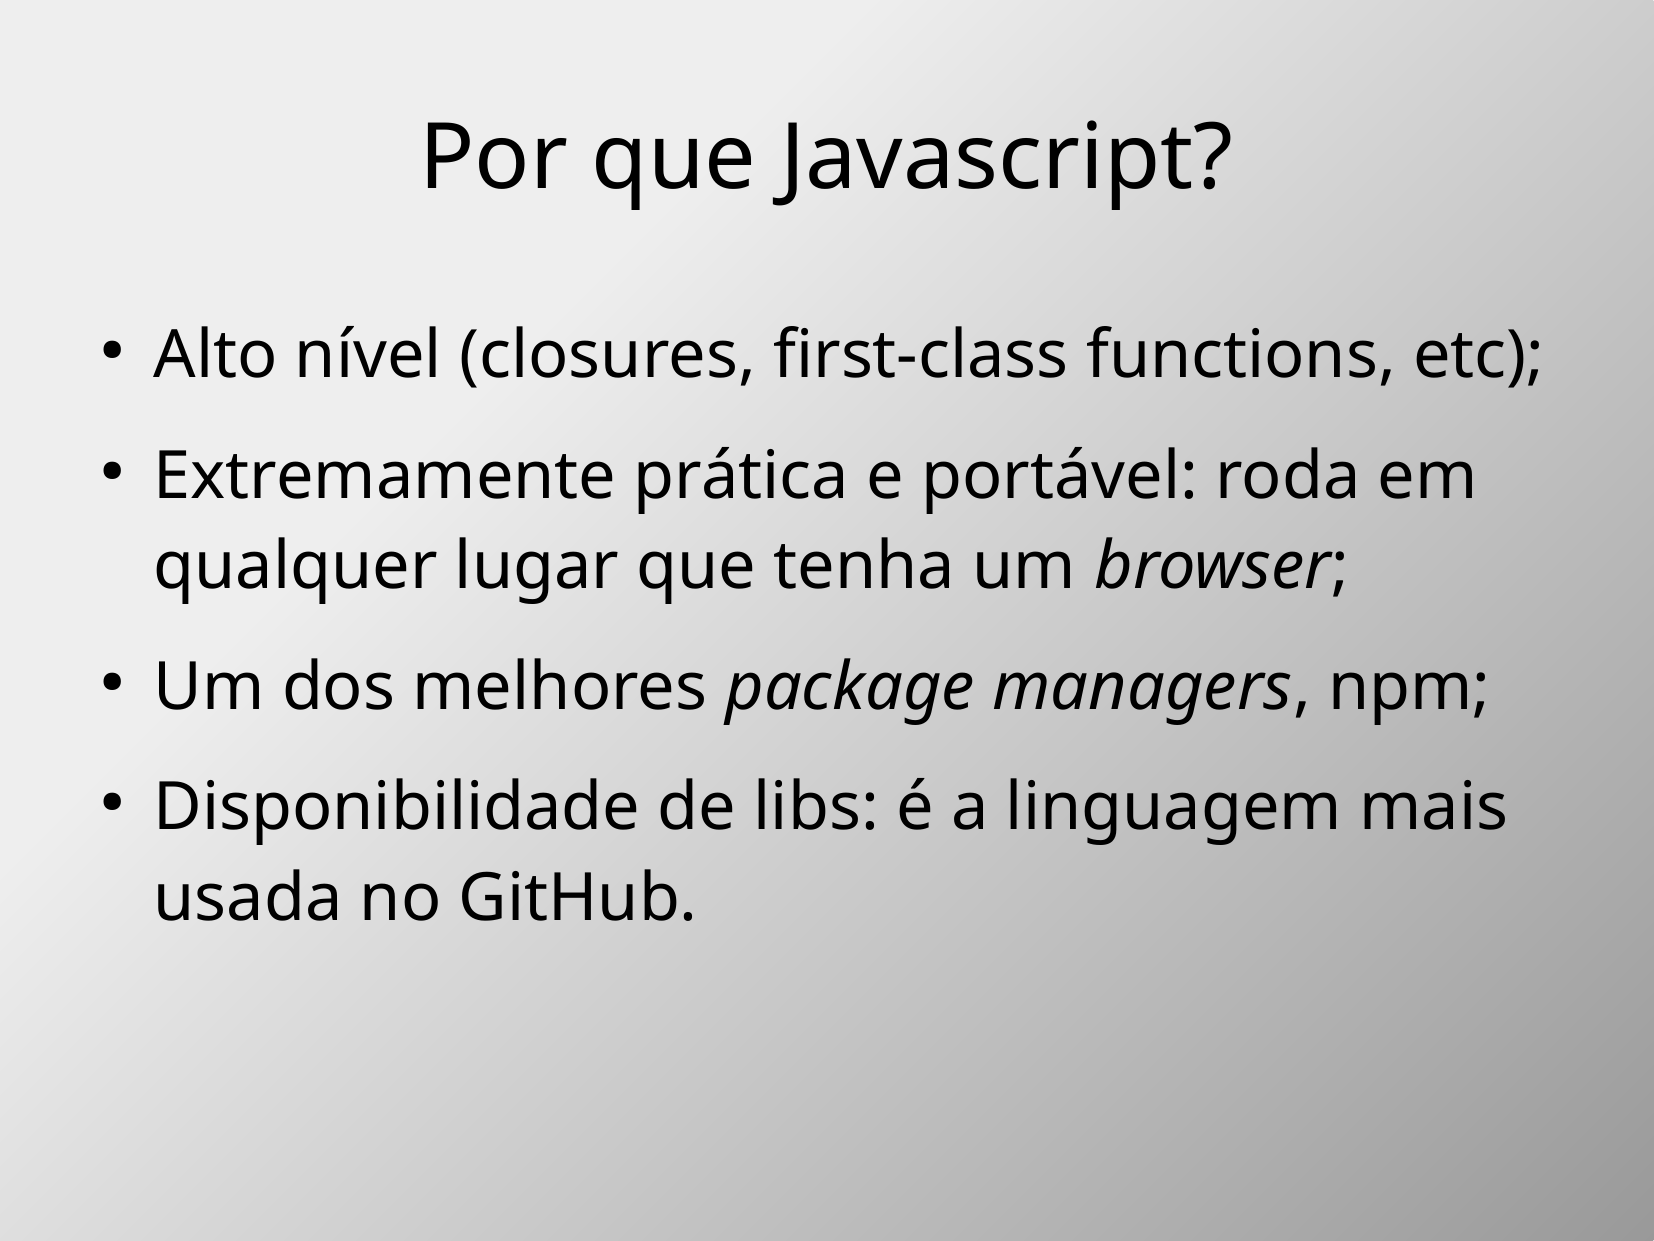

# Por que Javascript?
Alto nível (closures, first-class functions, etc);
Extremamente prática e portável: roda em qualquer lugar que tenha um browser;
Um dos melhores package managers, npm;
Disponibilidade de libs: é a linguagem mais usada no GitHub.